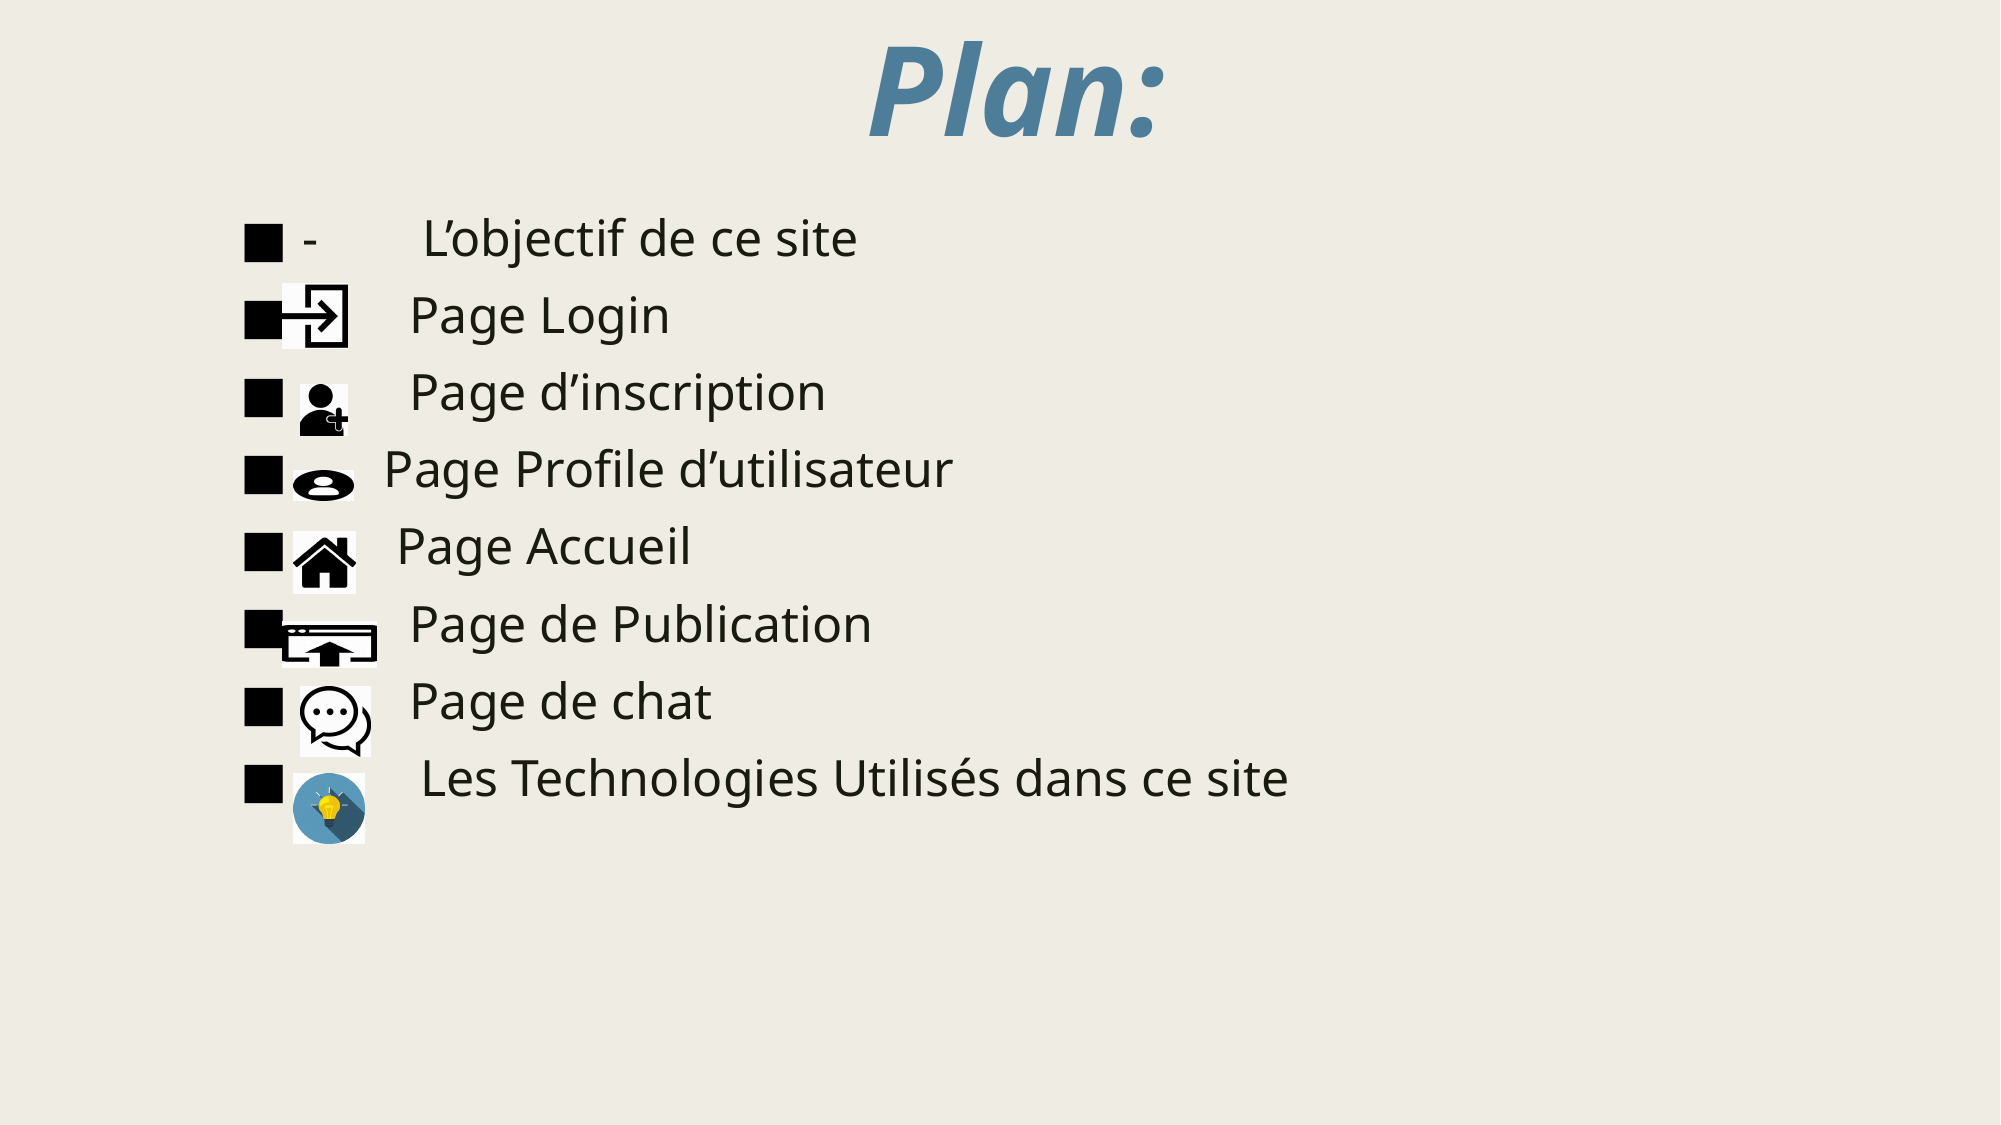

# Plan:
- L’objectif de ce site
- Page Login
- Page d’inscription
- Page Profile d’utilisateur
- Page Accueil
- Page de Publication
- Page de chat
 Les Technologies Utilisés dans ce site